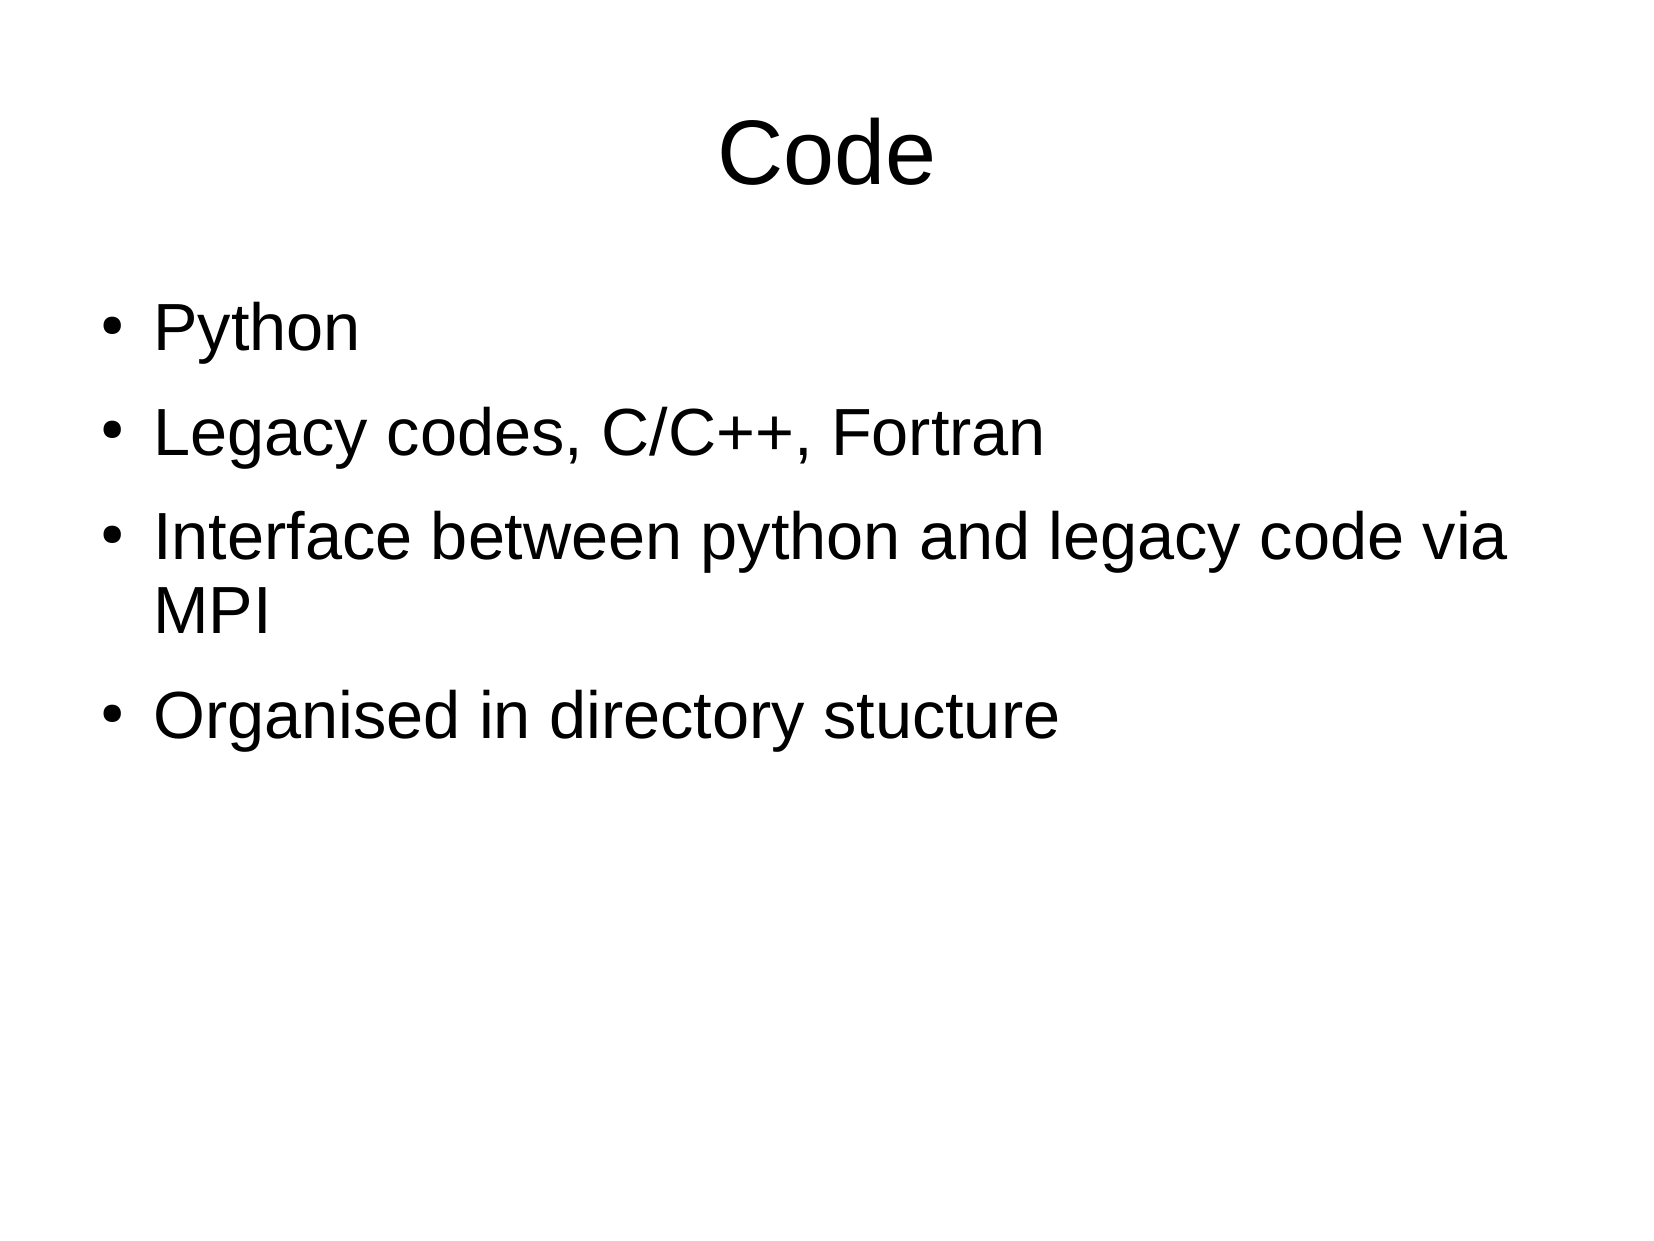

# Code
Python
Legacy codes, C/C++, Fortran
Interface between python and legacy code via MPI
Organised in directory stucture